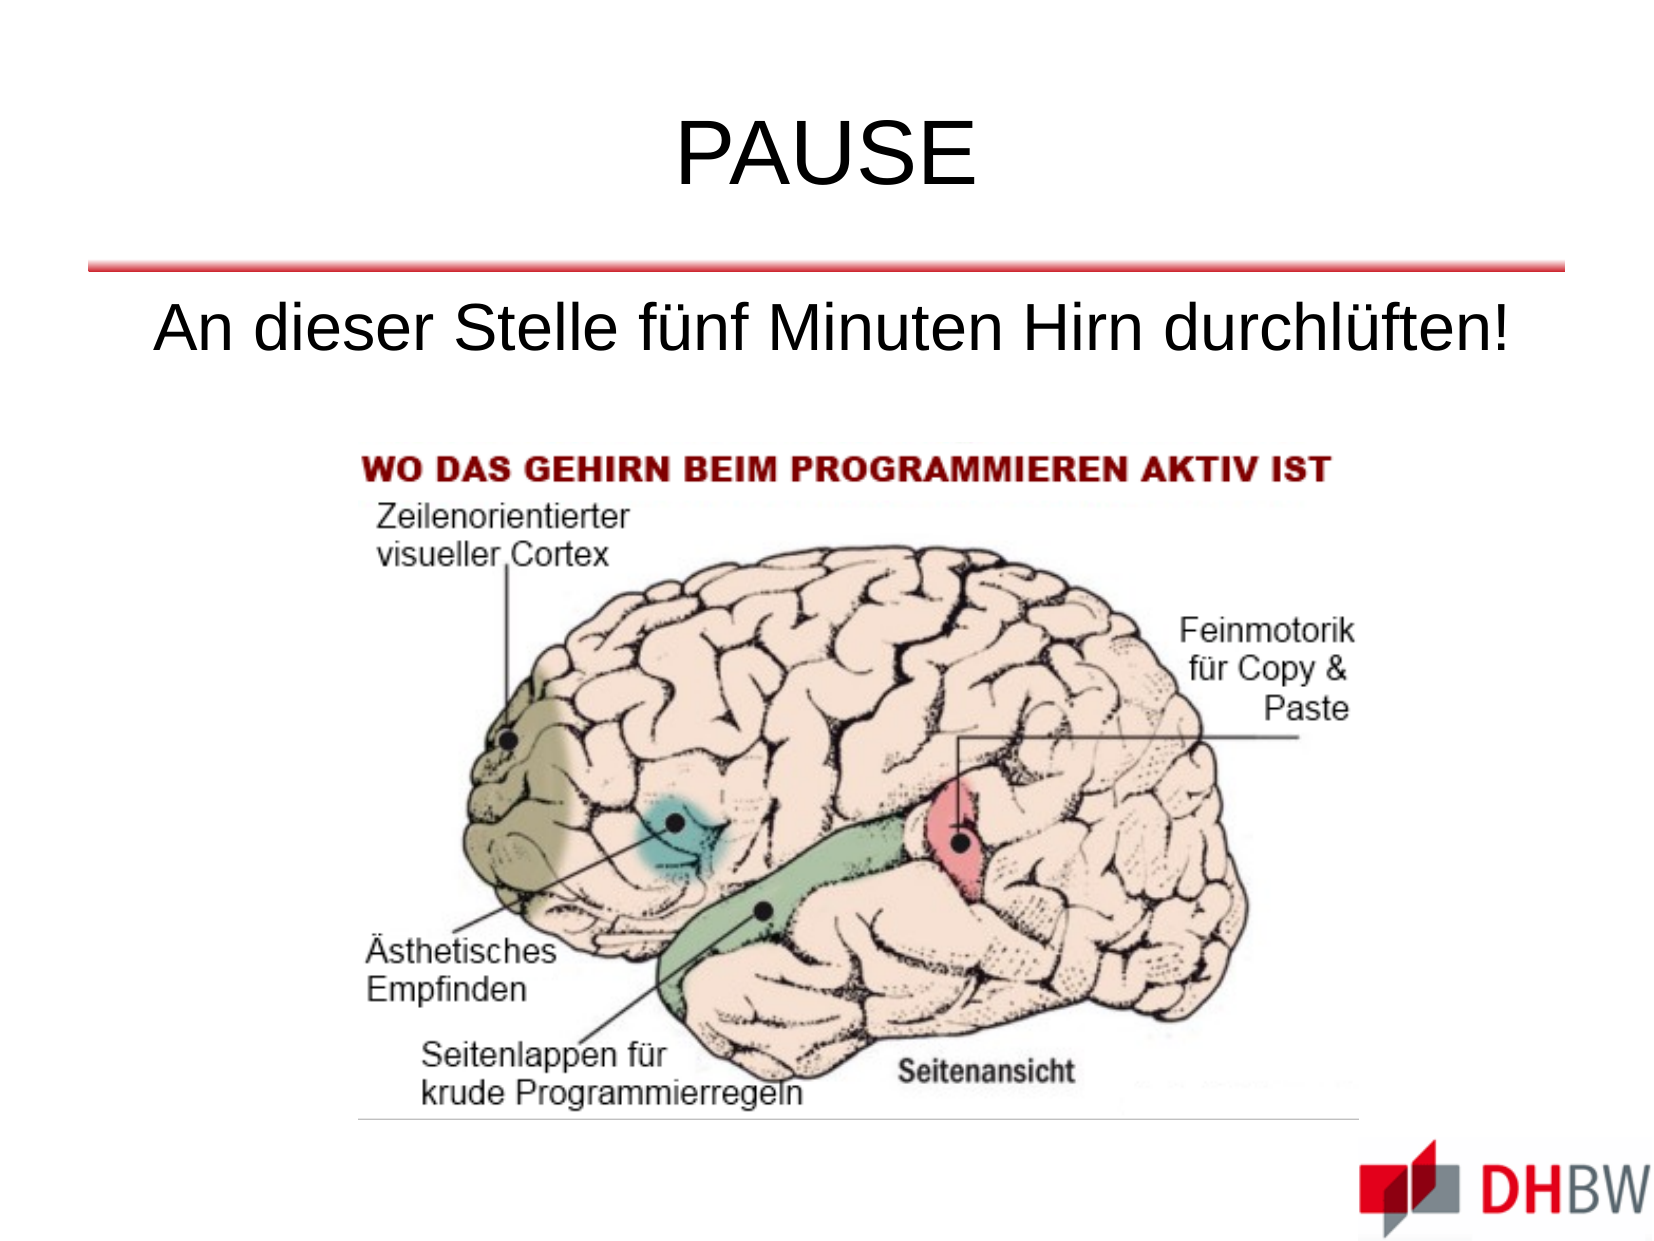

# PAUSE
An dieser Stelle fünf Minuten Hirn durchlüften!